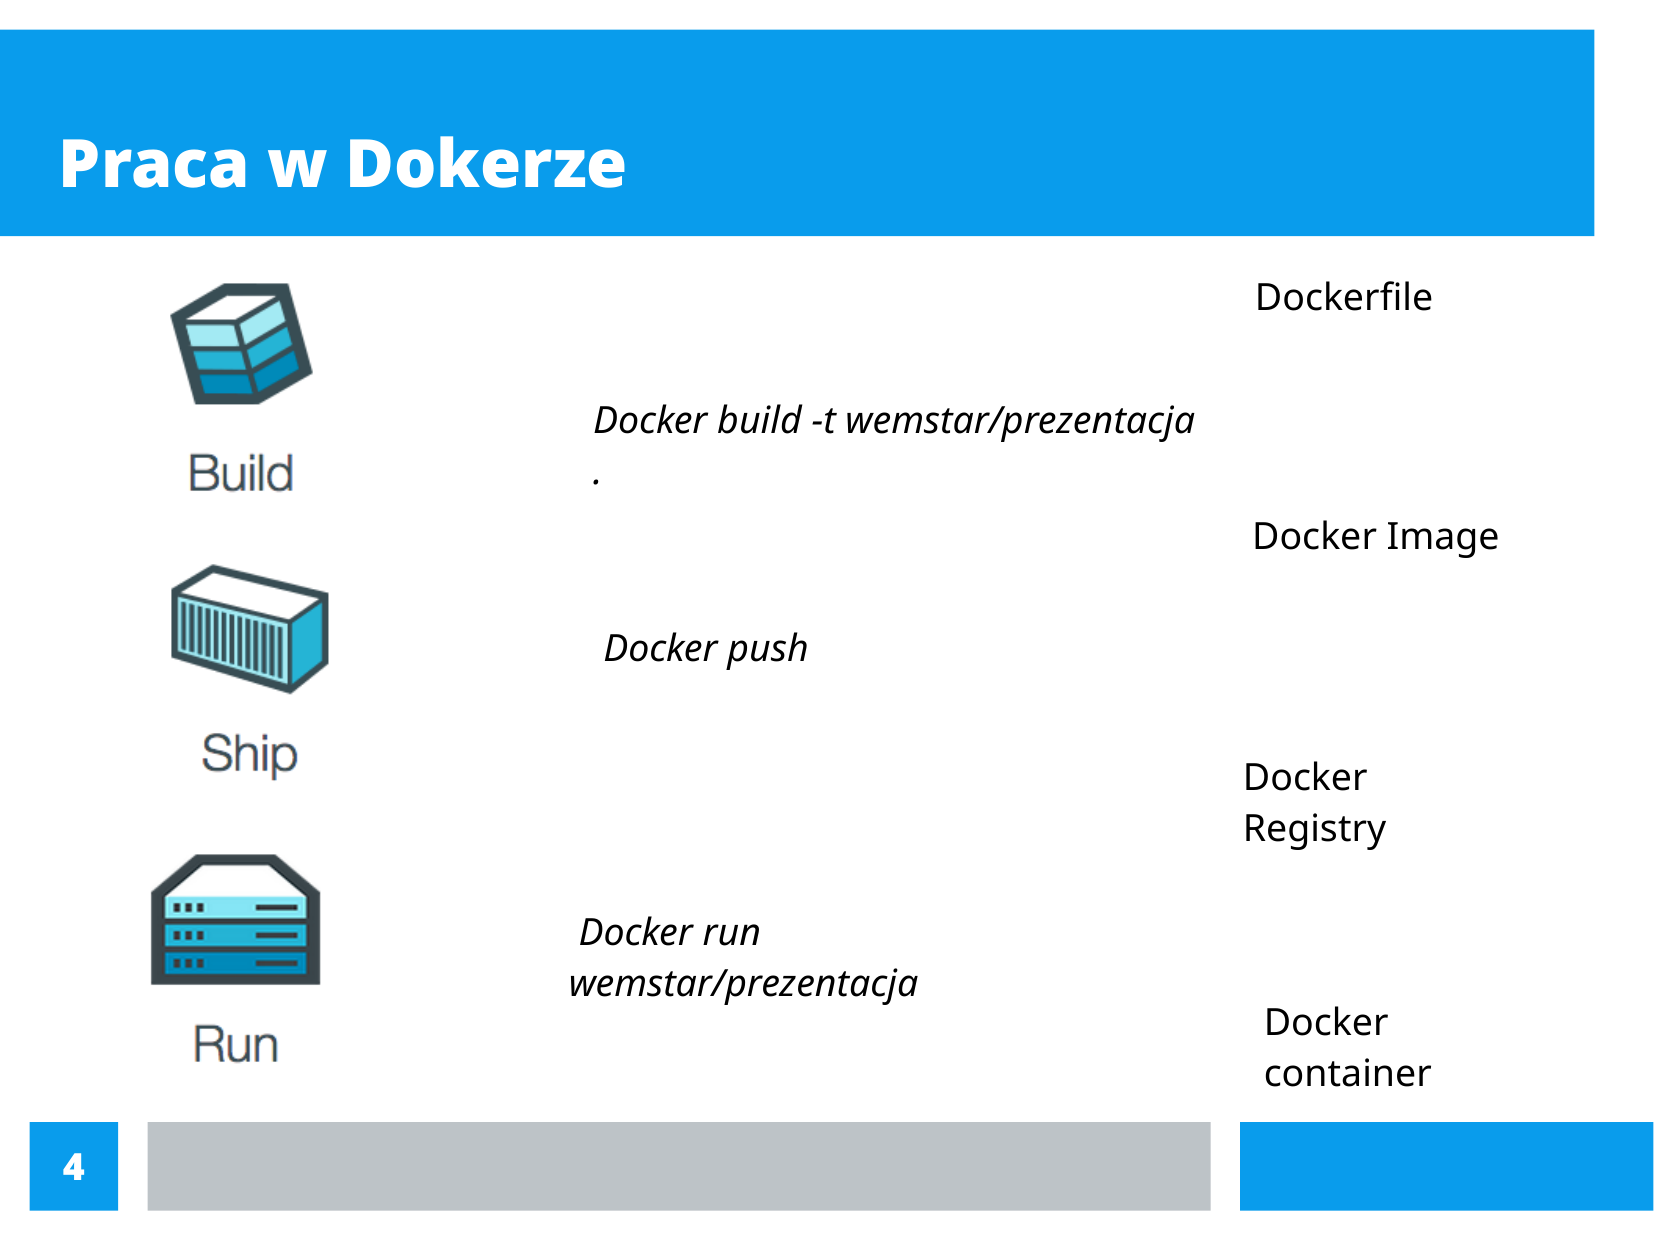

# Praca w Dokerze
Dockerfile
 Docker build -t wemstar/prezentacja .
Docker Image
 Docker push
Docker Registry
 Docker run wemstar/prezentacja
Docker container
4